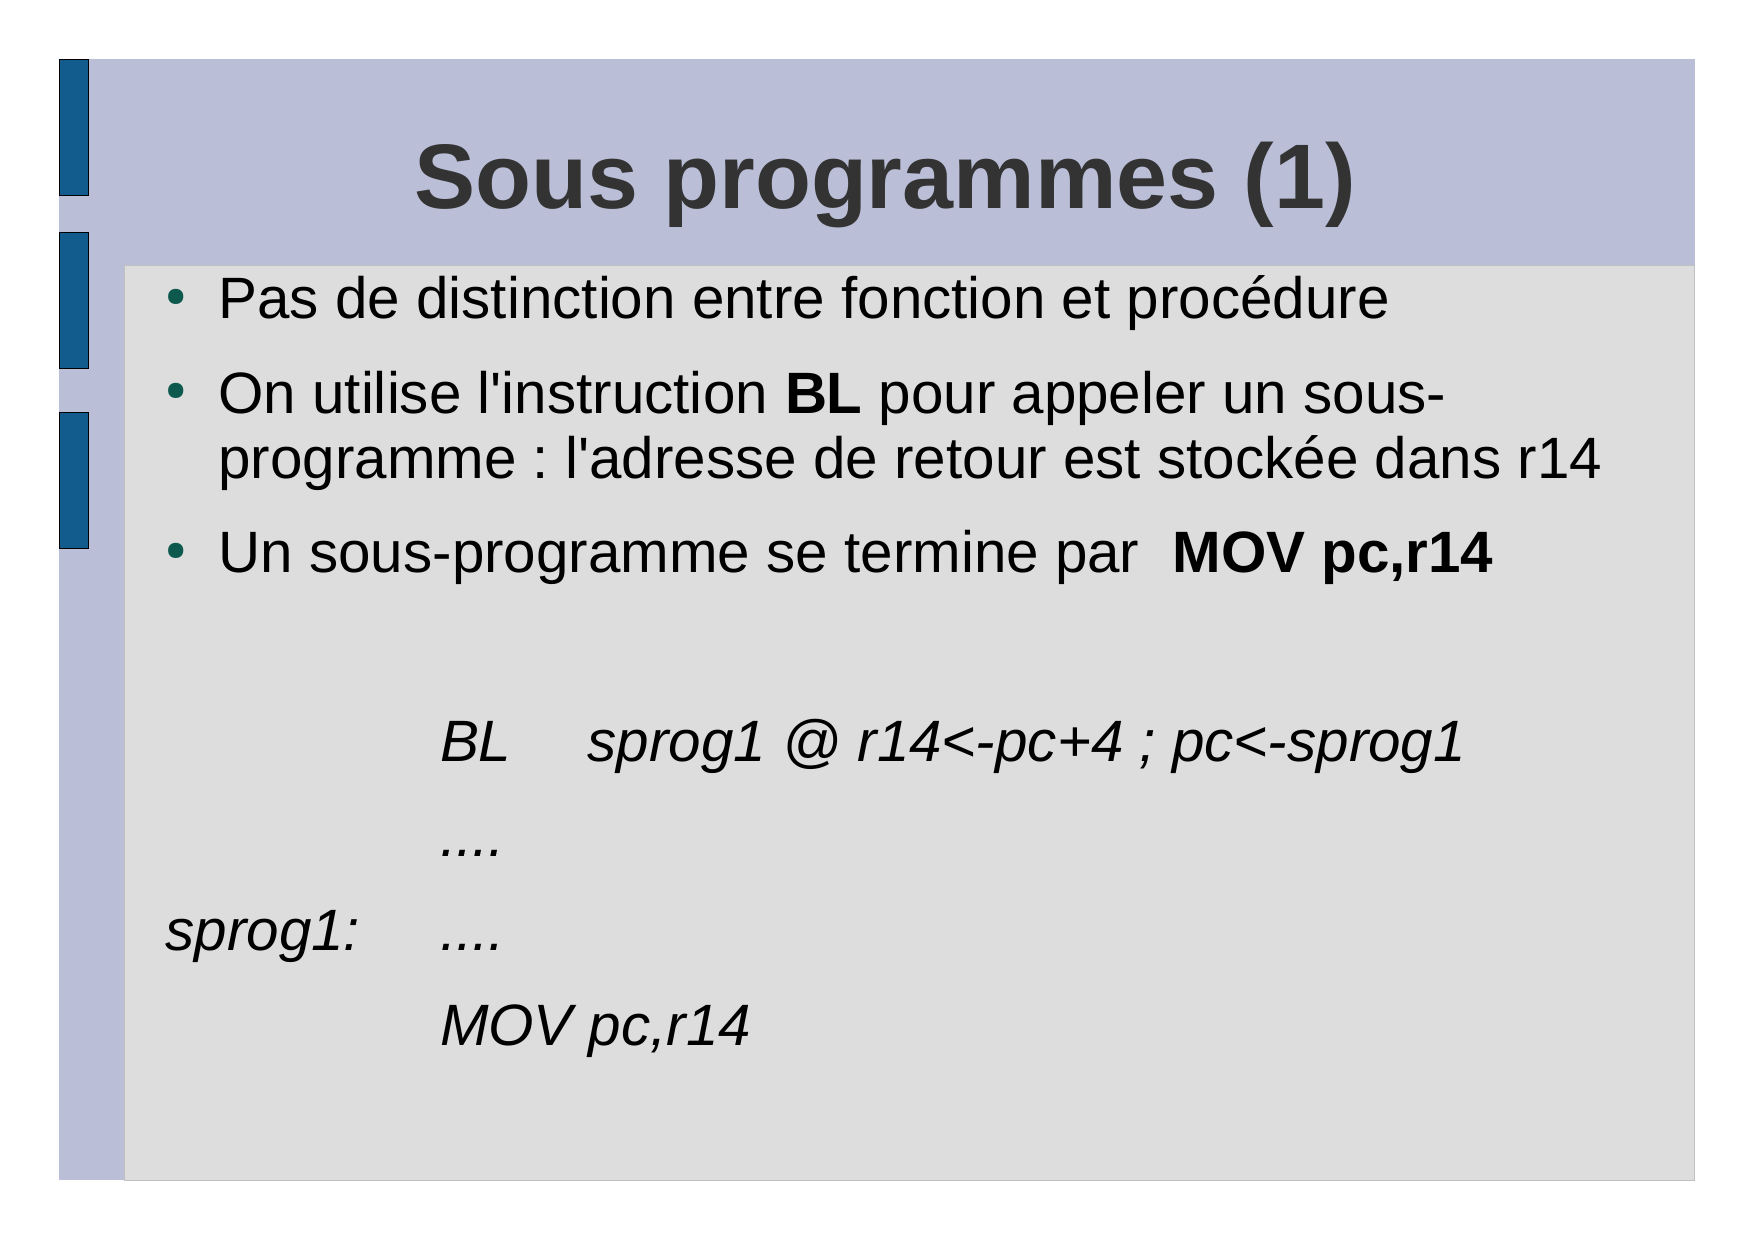

# Sous programmes (1)
Pas de distinction entre fonction et procédure
On utilise l'instruction BL pour appeler un sous-programme : l'adresse de retour est stockée dans r14
Un sous-programme se termine par MOV pc,r14
 			BL 	sprog1 @ r14<-pc+4 ; pc<-sprog1
 			....
sprog1:		....
 			MOV pc,r14